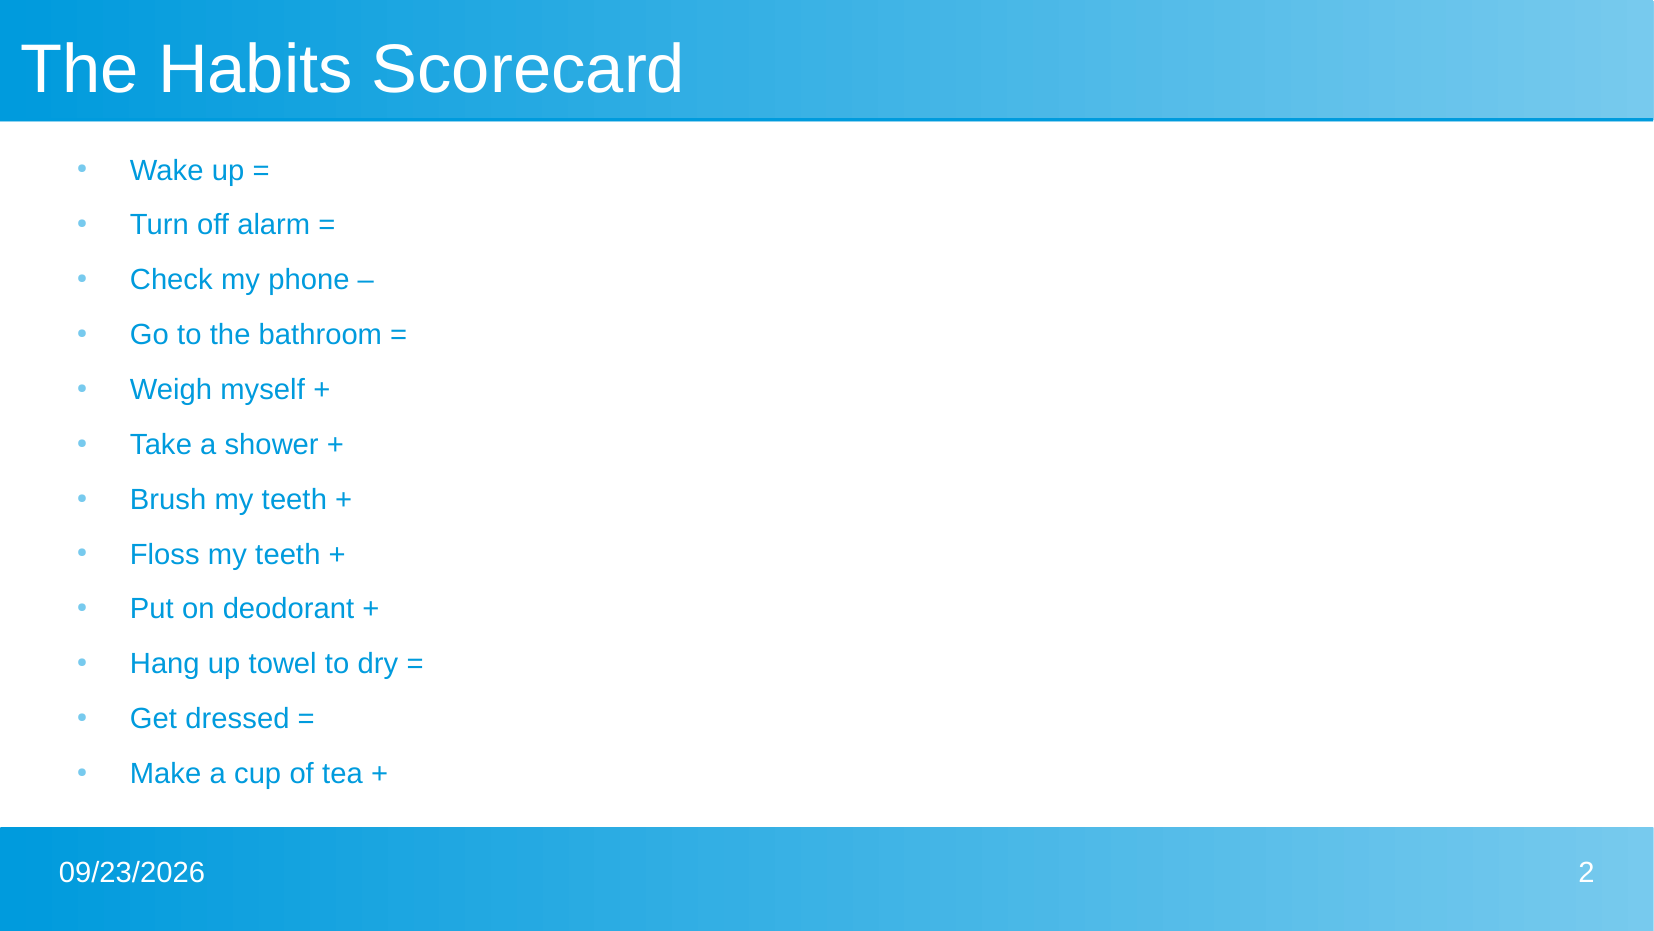

# The Habits Scorecard
Wake up =
Turn off alarm =
Check my phone –
Go to the bathroom =
Weigh myself +
Take a shower +
Brush my teeth +
Floss my teeth +
Put on deodorant +
Hang up towel to dry =
Get dressed =
Make a cup of tea +
2